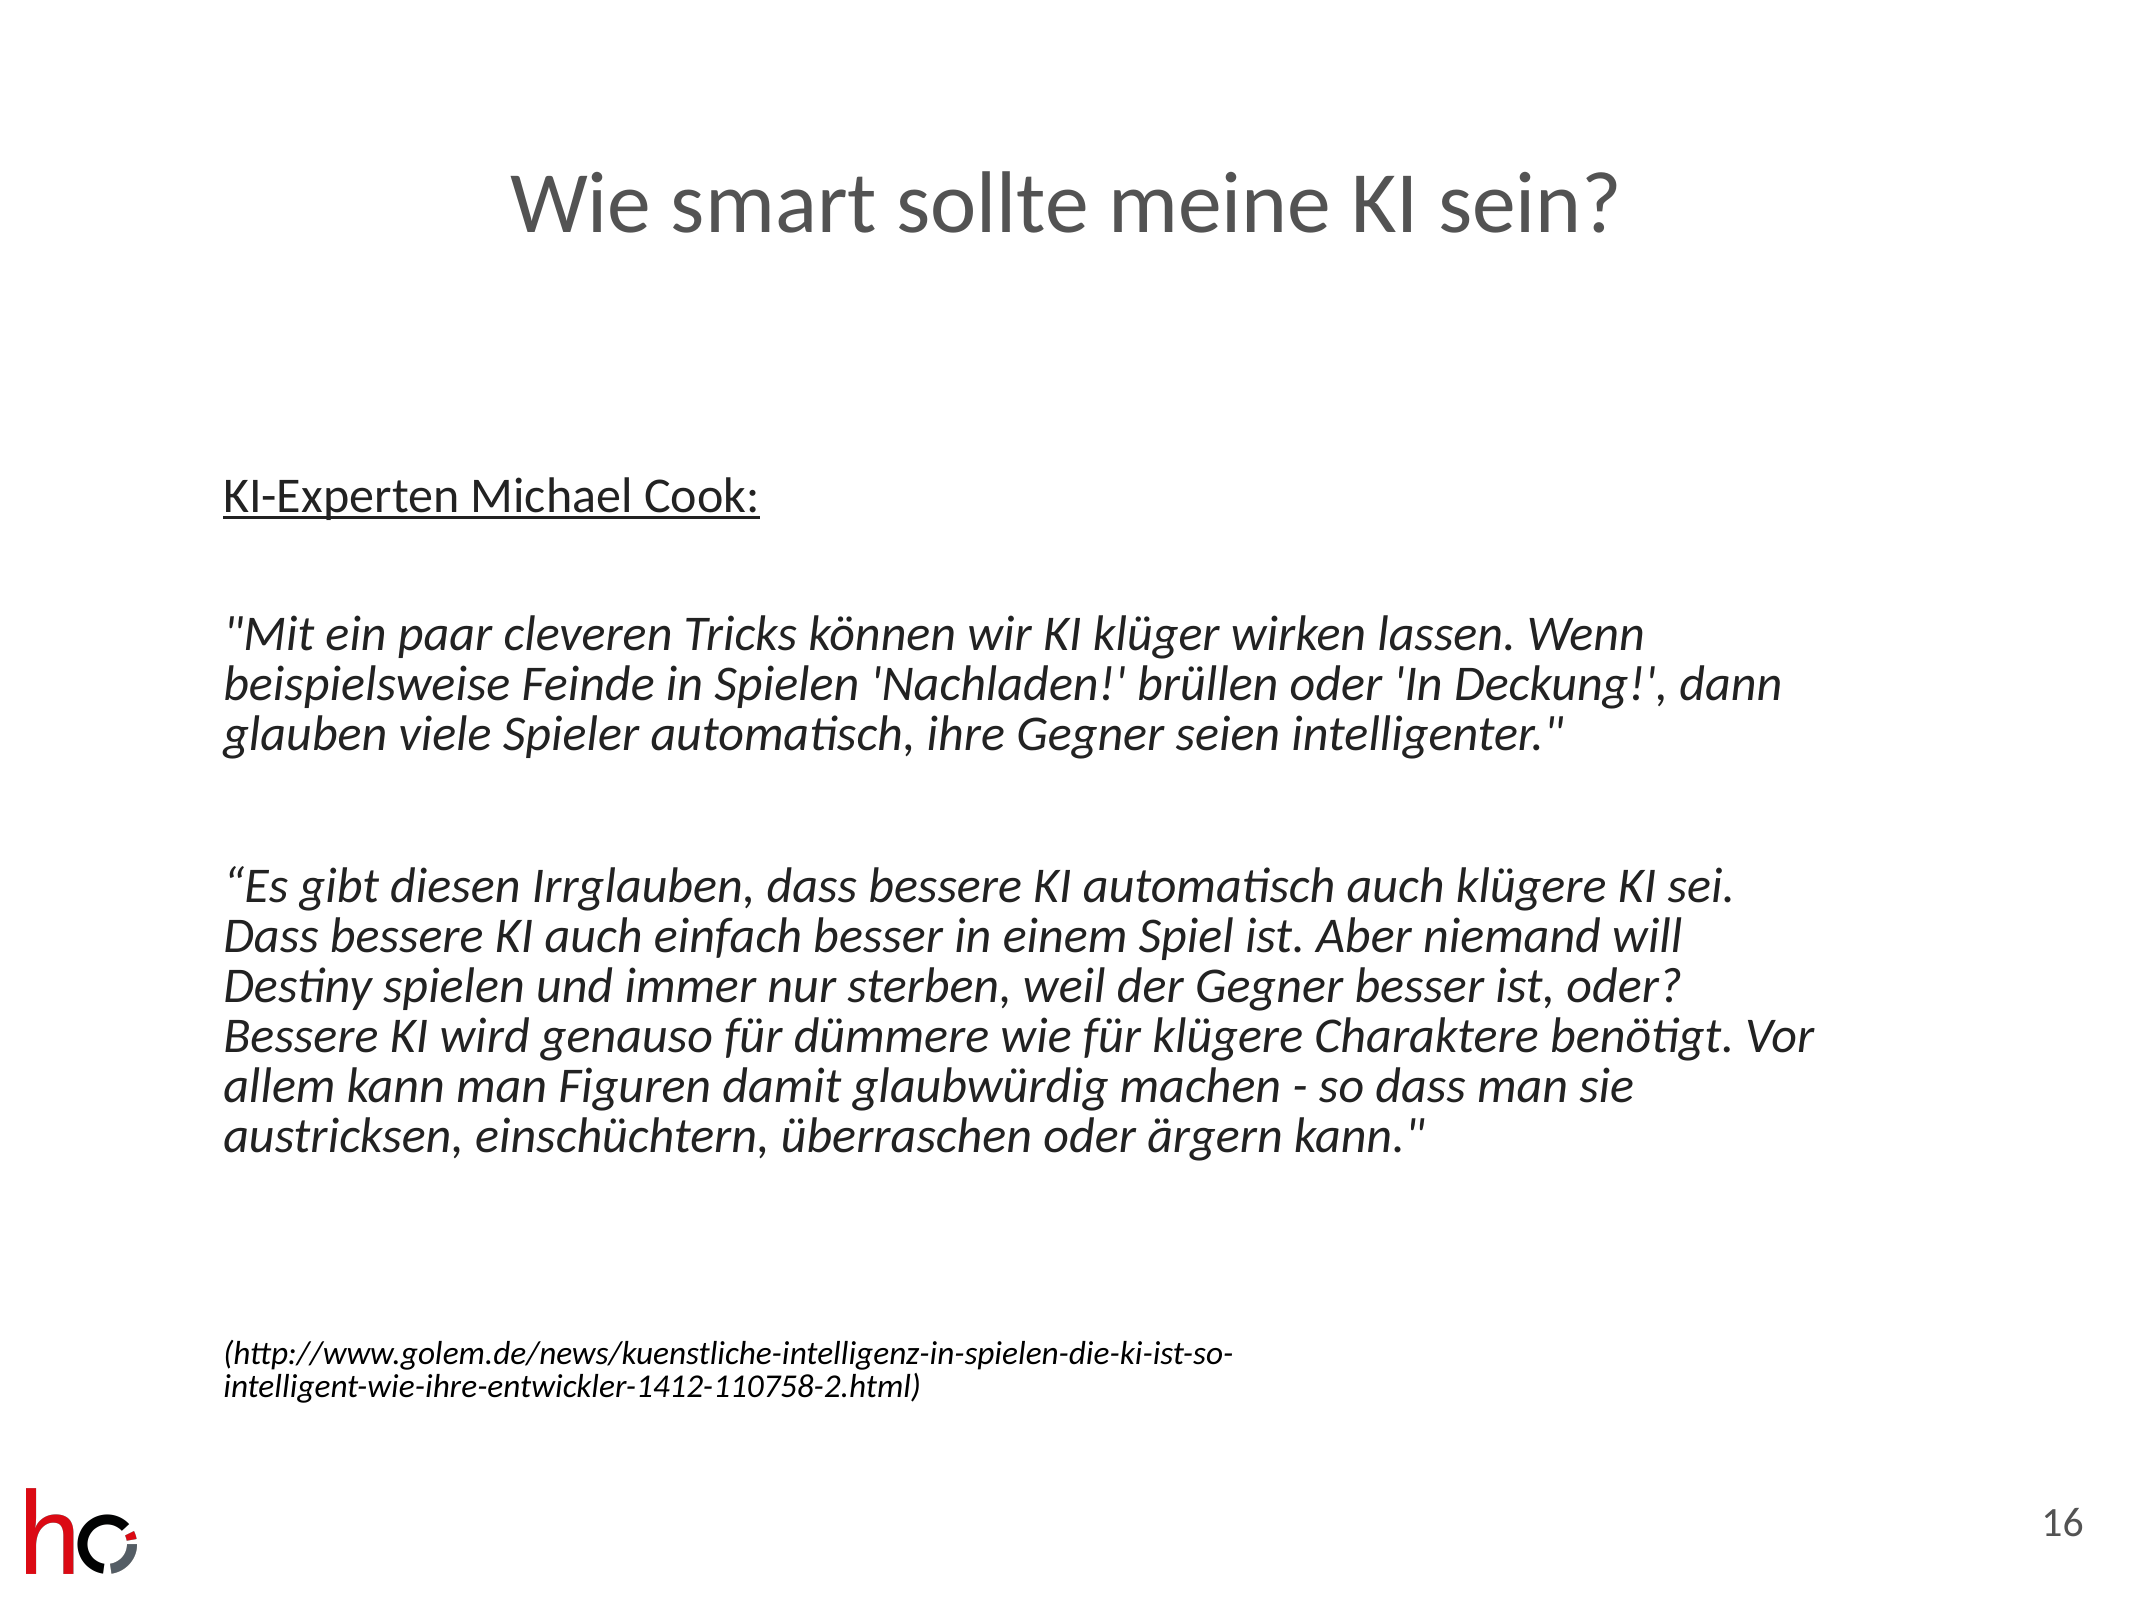

# Wie smart sollte meine KI sein?
KI-Experten Michael Cook:
"Mit ein paar cleveren Tricks können wir KI klüger wirken lassen. Wenn beispielsweise Feinde in Spielen 'Nachladen!' brüllen oder 'In Deckung!', dann glauben viele Spieler automatisch, ihre Gegner seien intelligenter."
“Es gibt diesen Irrglauben, dass bessere KI automatisch auch klügere KI sei. Dass bessere KI auch einfach besser in einem Spiel ist. Aber niemand will Destiny spielen und immer nur sterben, weil der Gegner besser ist, oder? Bessere KI wird genauso für dümmere wie für klügere Charaktere benötigt. Vor allem kann man Figuren damit glaubwürdig machen - so dass man sie austricksen, einschüchtern, überraschen oder ärgern kann."
(http://www.golem.de/news/kuenstliche-intelligenz-in-spielen-die-ki-ist-so-intelligent-wie-ihre-entwickler-1412-110758-2.html)